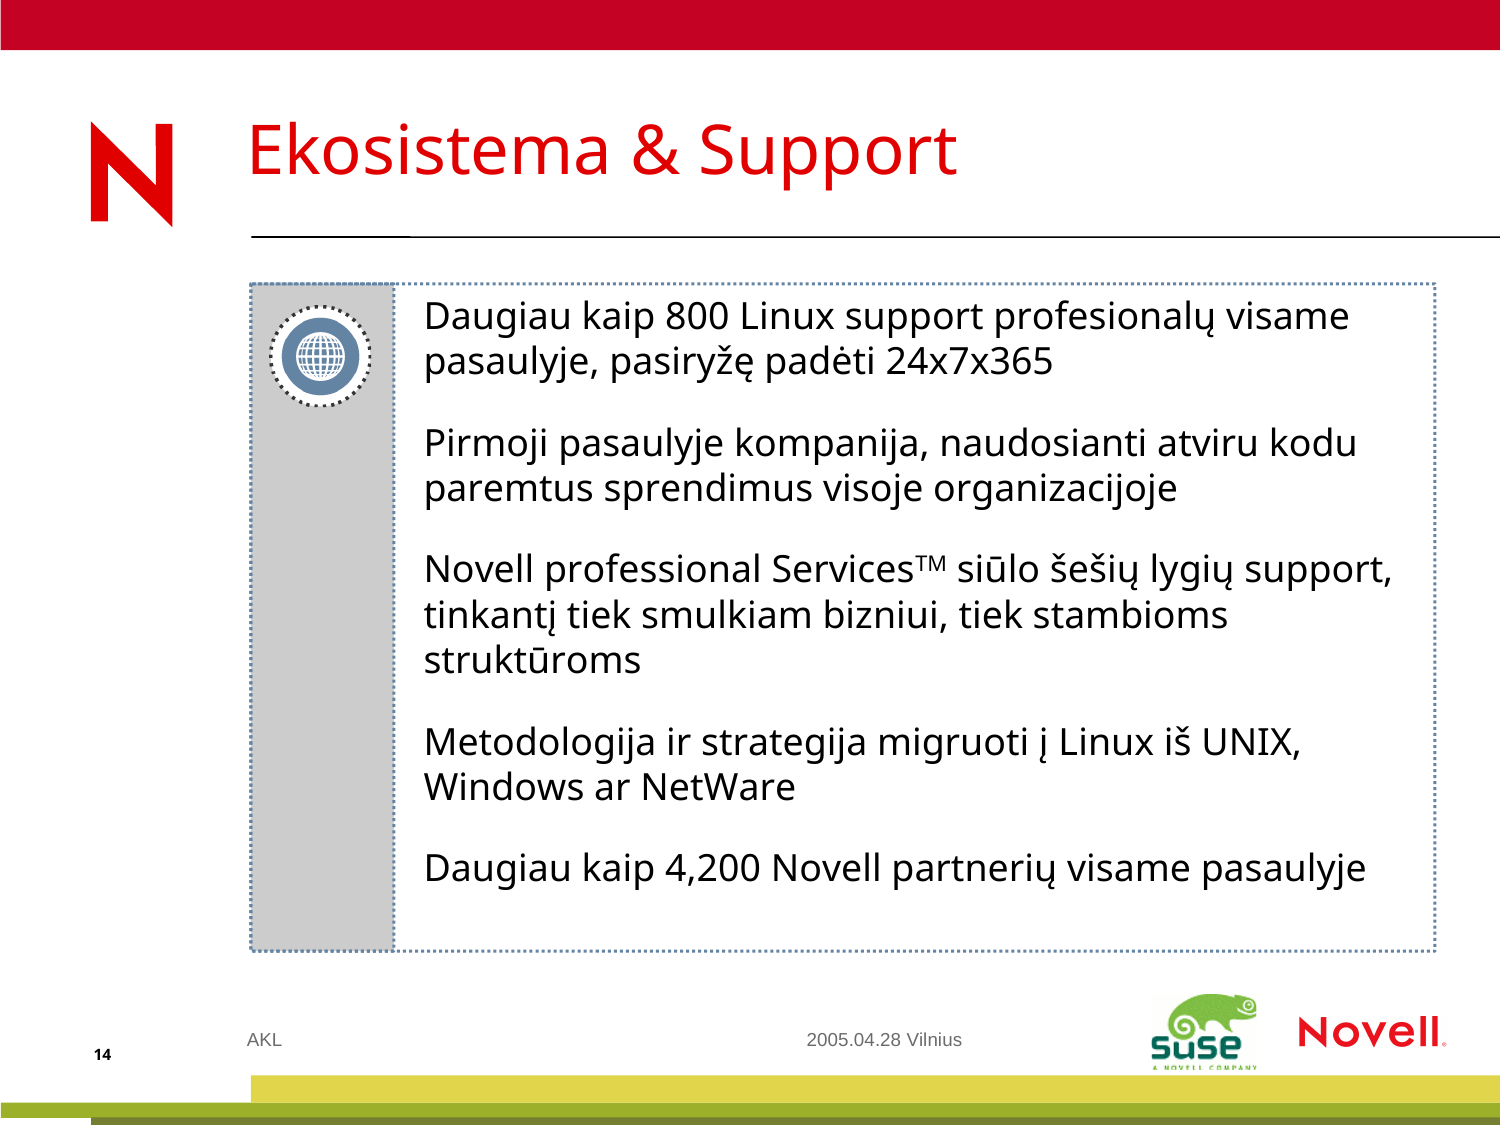

# Ekosistema & Support
Daugiau kaip 800 Linux support profesionalų visame pasaulyje, pasiryžę padėti 24x7x365
Pirmoji pasaulyje kompanija, naudosianti atviru kodu paremtus sprendimus visoje organizacijoje
Novell professional ServicesTM siūlo šešių lygių support, tinkantį tiek smulkiam bizniui, tiek stambioms struktūroms
Metodologija ir strategija migruoti į Linux iš UNIX, Windows ar NetWare
Daugiau kaip 4,200 Novell partnerių visame pasaulyje